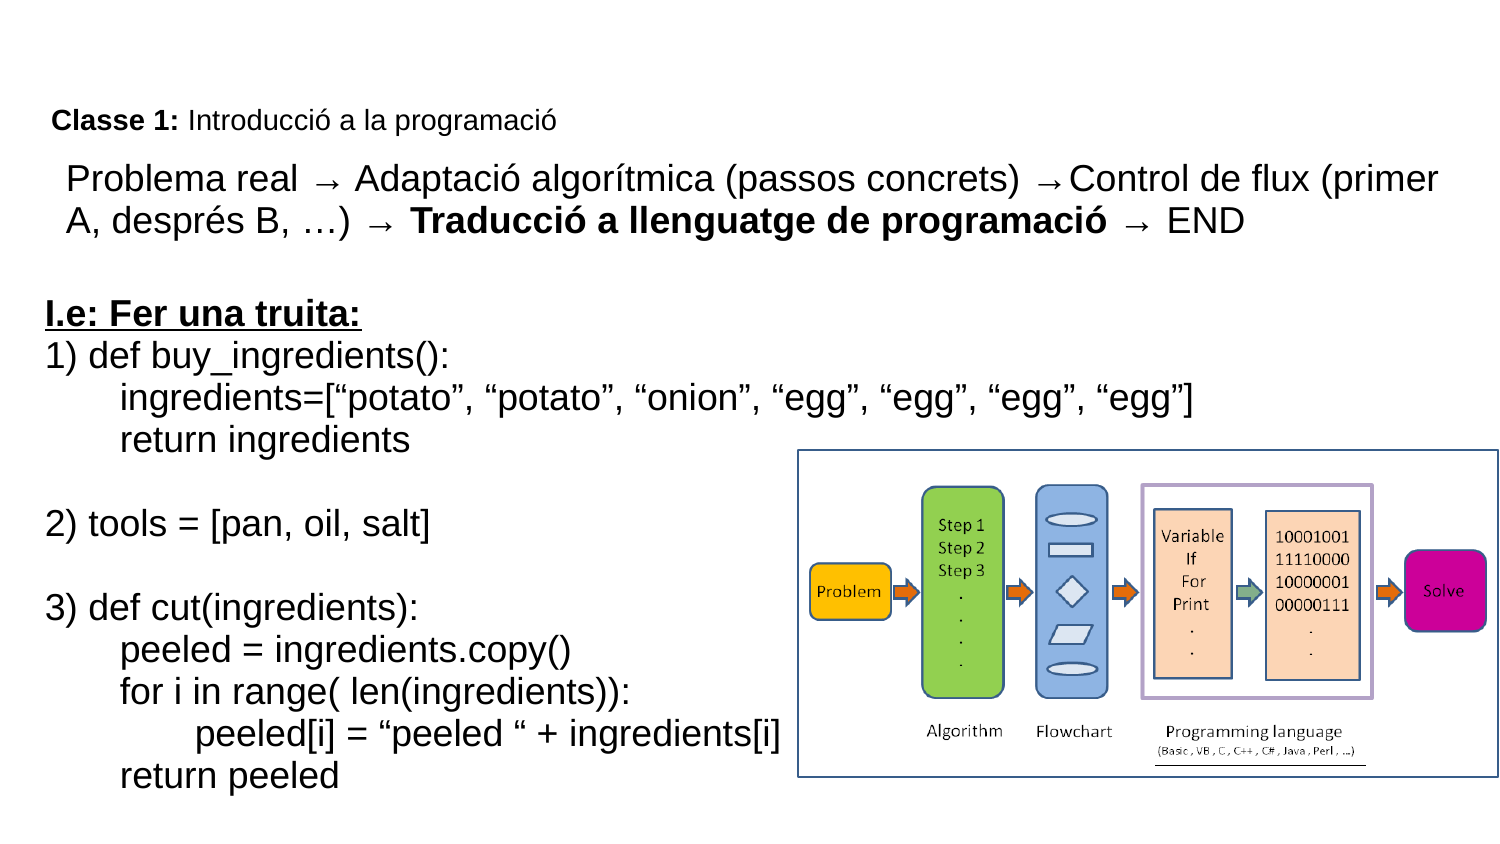

# Classe 1: Introducció a la programació
Problema real → Adaptació algorítmica (passos concrets) →Control de flux (primer A, després B, …) → Traducció a llenguatge de programació → END
I.e: Fer una truita:
1) def buy_ingredients():
	ingredients=[“potato”, “potato”, “onion”, “egg”, “egg”, “egg”, “egg”]
	return ingredients
2) tools = [pan, oil, salt]
3) def cut(ingredients):
	peeled = ingredients.copy()
	for i in range( len(ingredients)):
		peeled[i] = “peeled “ + ingredients[i]
	return peeled